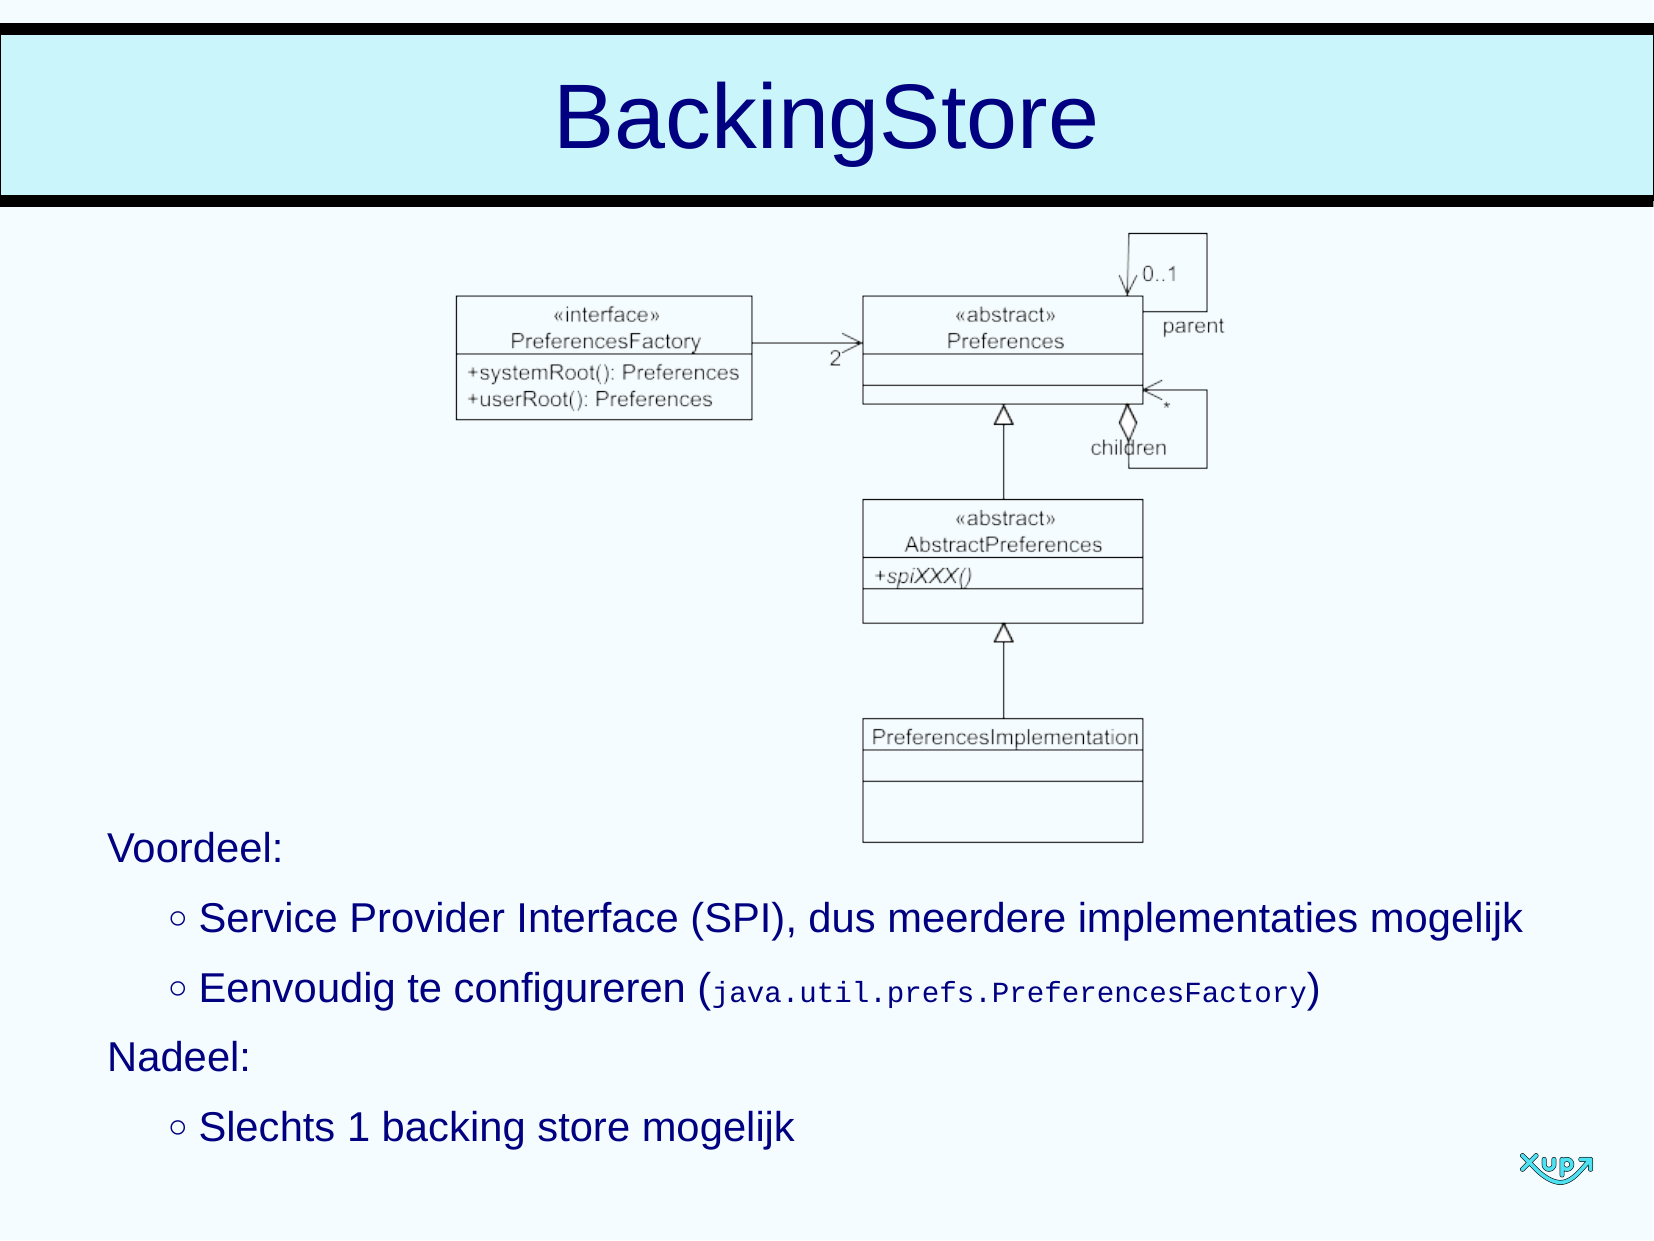

# BackingStore
Voordeel:
Service Provider Interface (SPI), dus meerdere implementaties mogelijk
Eenvoudig te configureren (java.util.prefs.PreferencesFactory)
Nadeel:
Slechts 1 backing store mogelijk